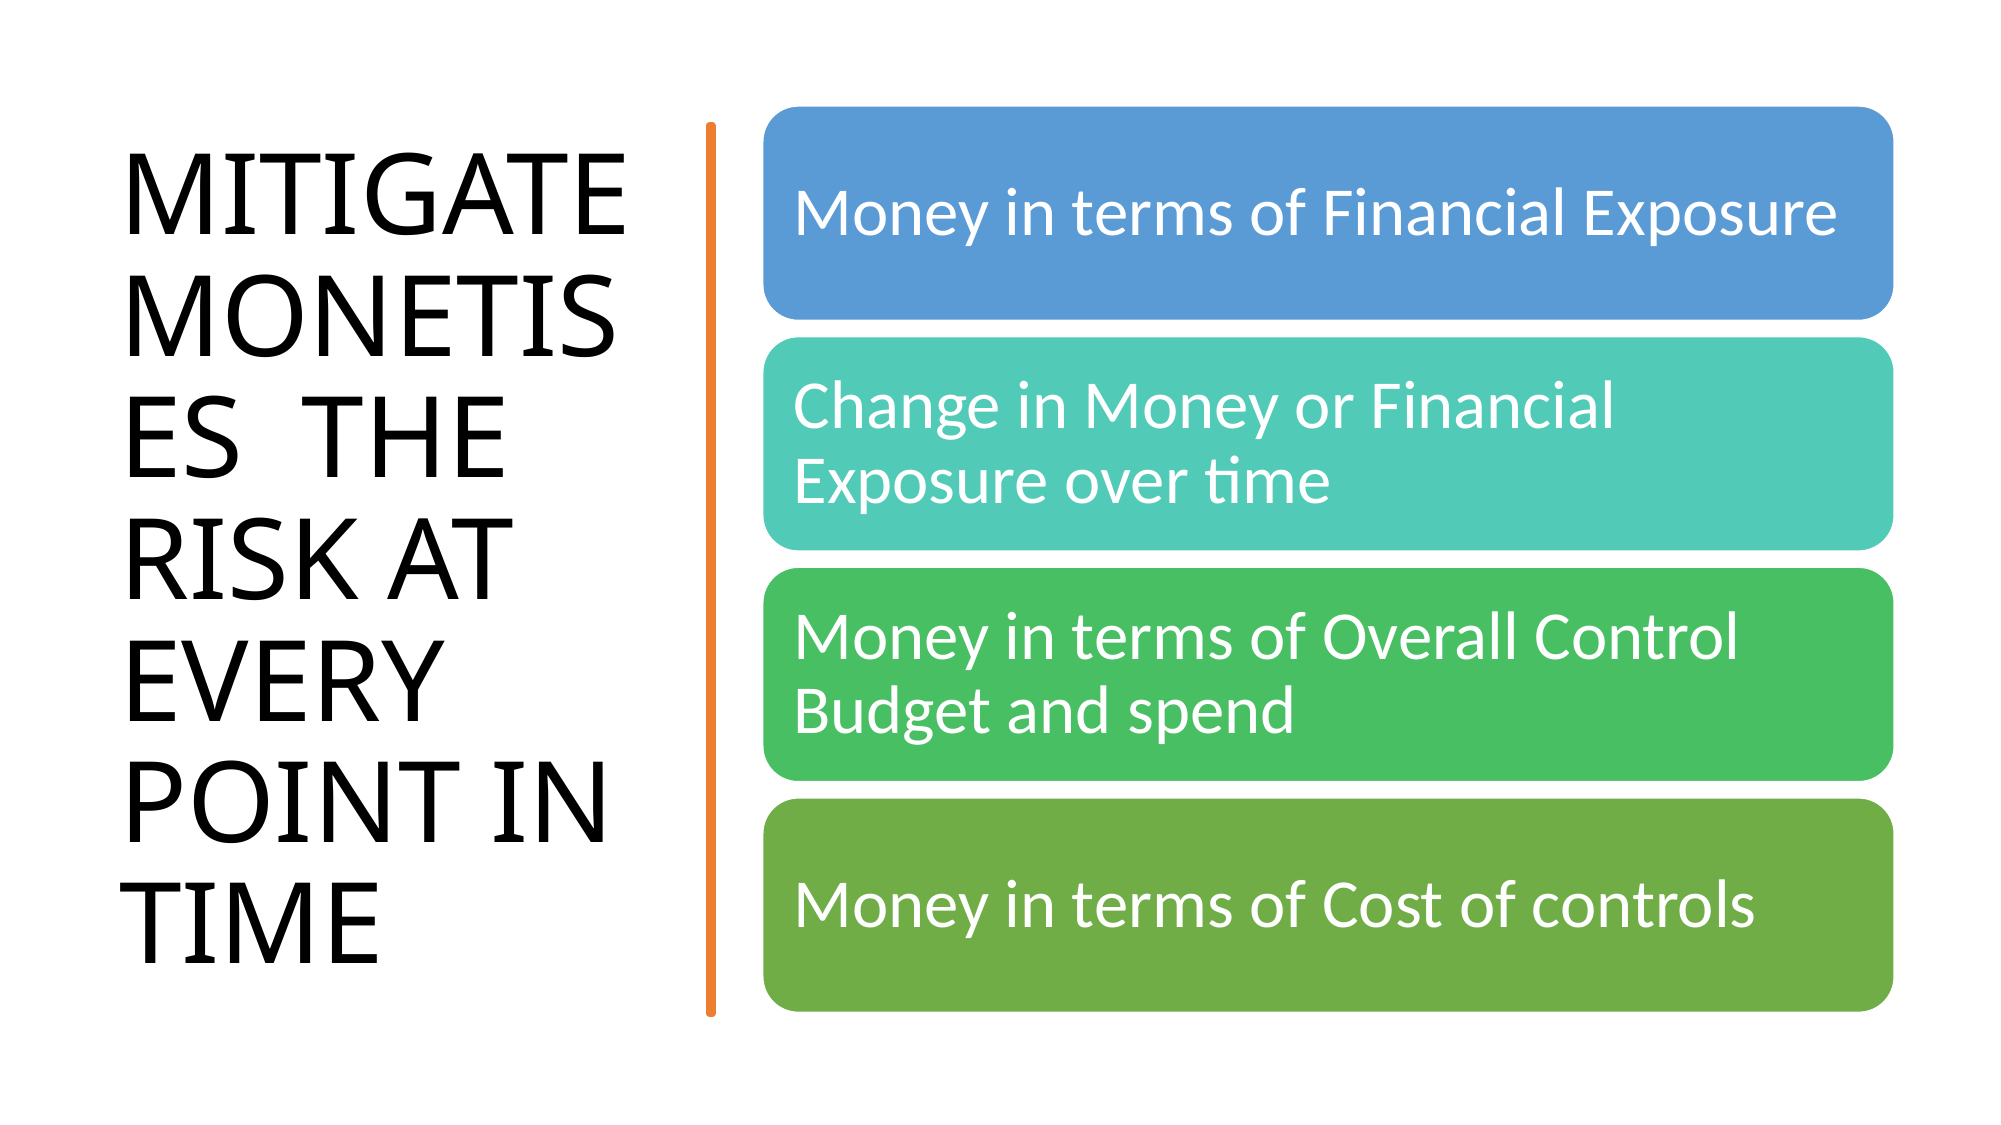

# MITIGATE MONETISES THE RISK AT EVERY POINT IN TIME
Money in terms of Financial Exposure
Change in Money or Financial Exposure over time
Money in terms of Overall Control Budget and spend
Money in terms of Cost of controls